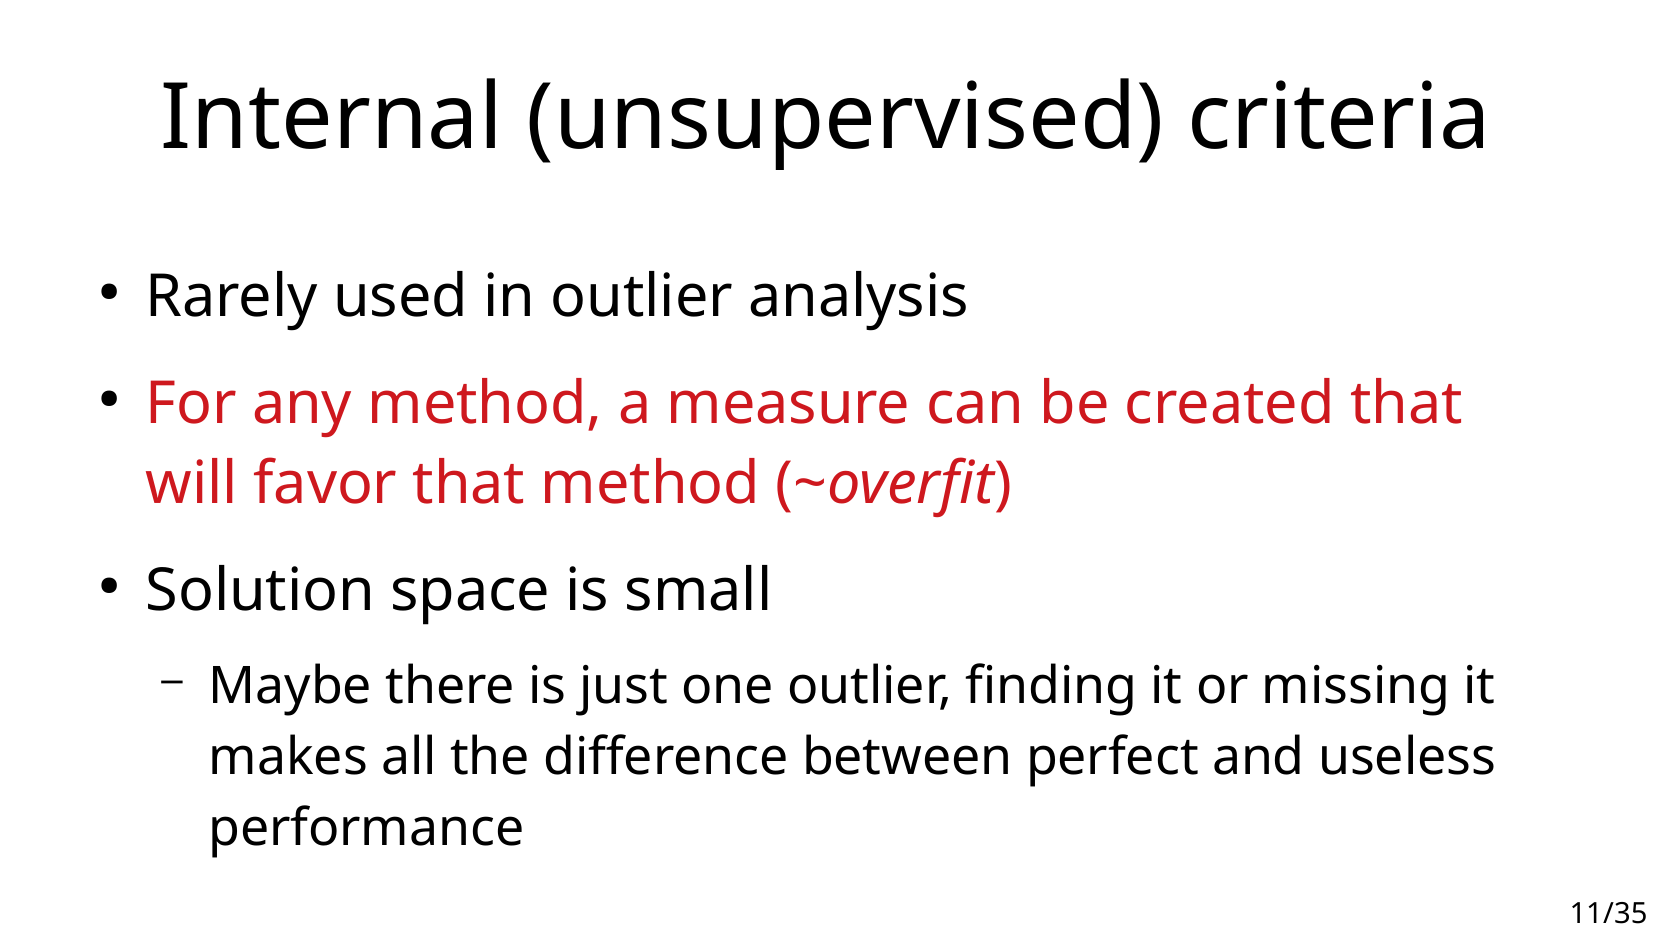

# Internal (unsupervised) criteria
Rarely used in outlier analysis
For any method, a measure can be created that will favor that method (~overfit)
Solution space is small
Maybe there is just one outlier, finding it or missing it makes all the difference between perfect and useless performance
11